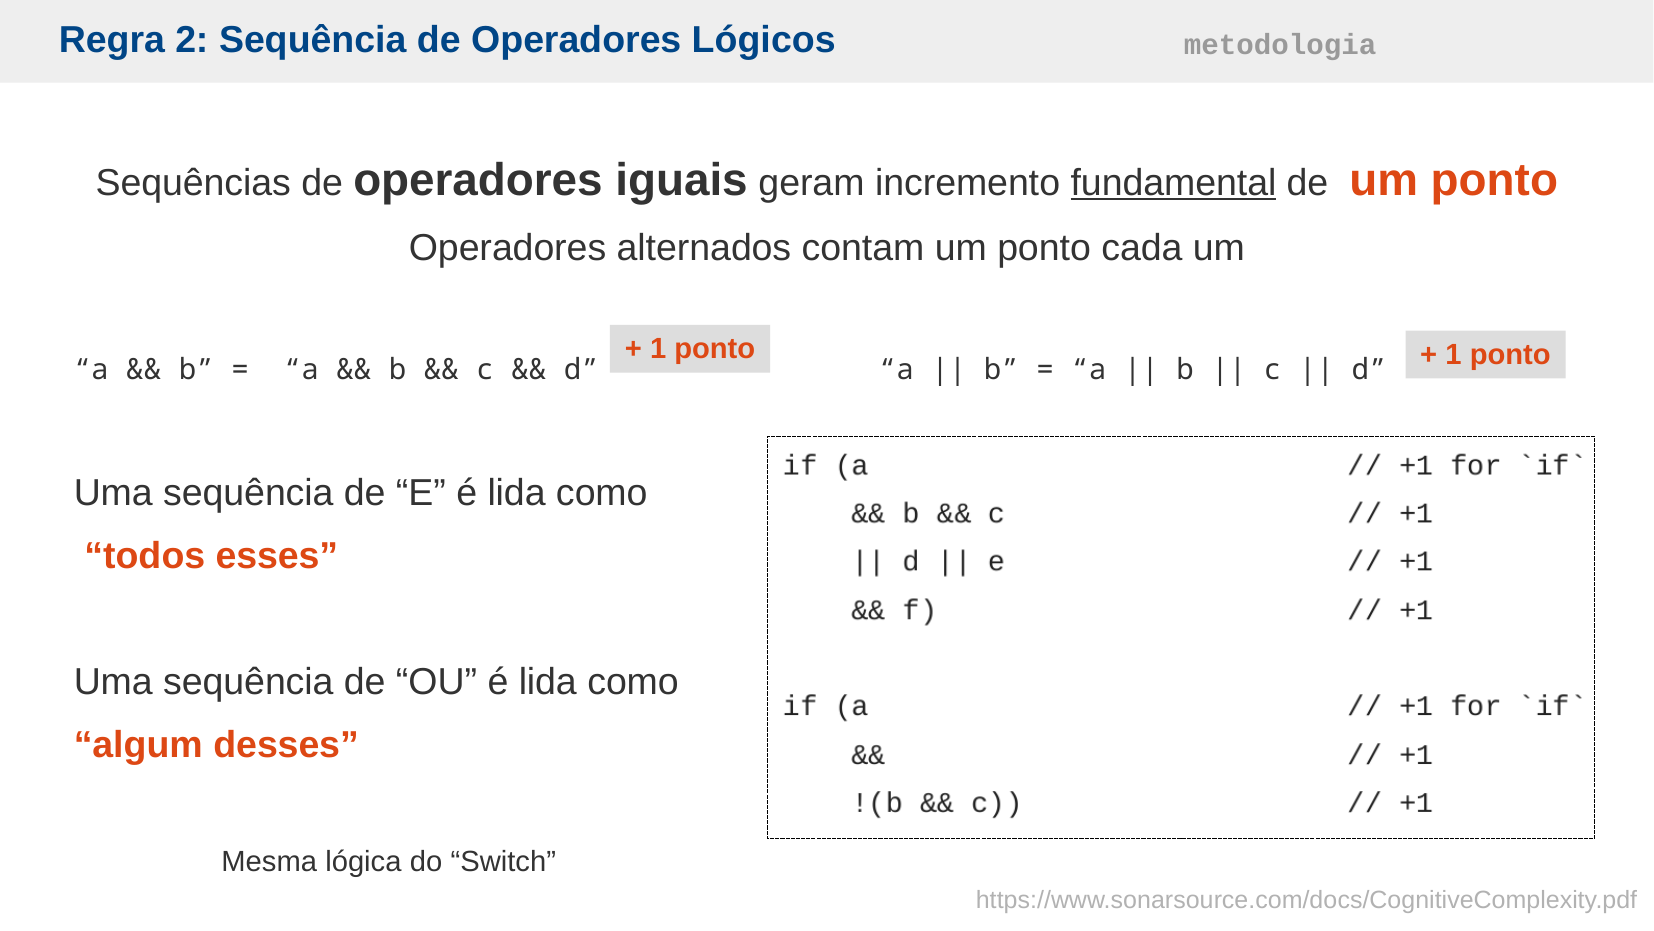

# Regra 2: Sequência de Operadores Lógicos
metodologia
Sequências de operadores iguais geram incremento fundamental de um ponto
Operadores alternados contam um ponto cada um
“a && b” = “a && b && c && d” “a || b” = “a || b || c || d”
Uma sequência de “E” é lida como
 “todos esses”
Uma sequência de “OU” é lida como
“algum desses”
		Mesma lógica do “Switch”
+ 1 ponto
+ 1 ponto
https://www.sonarsource.com/docs/CognitiveComplexity.pdf